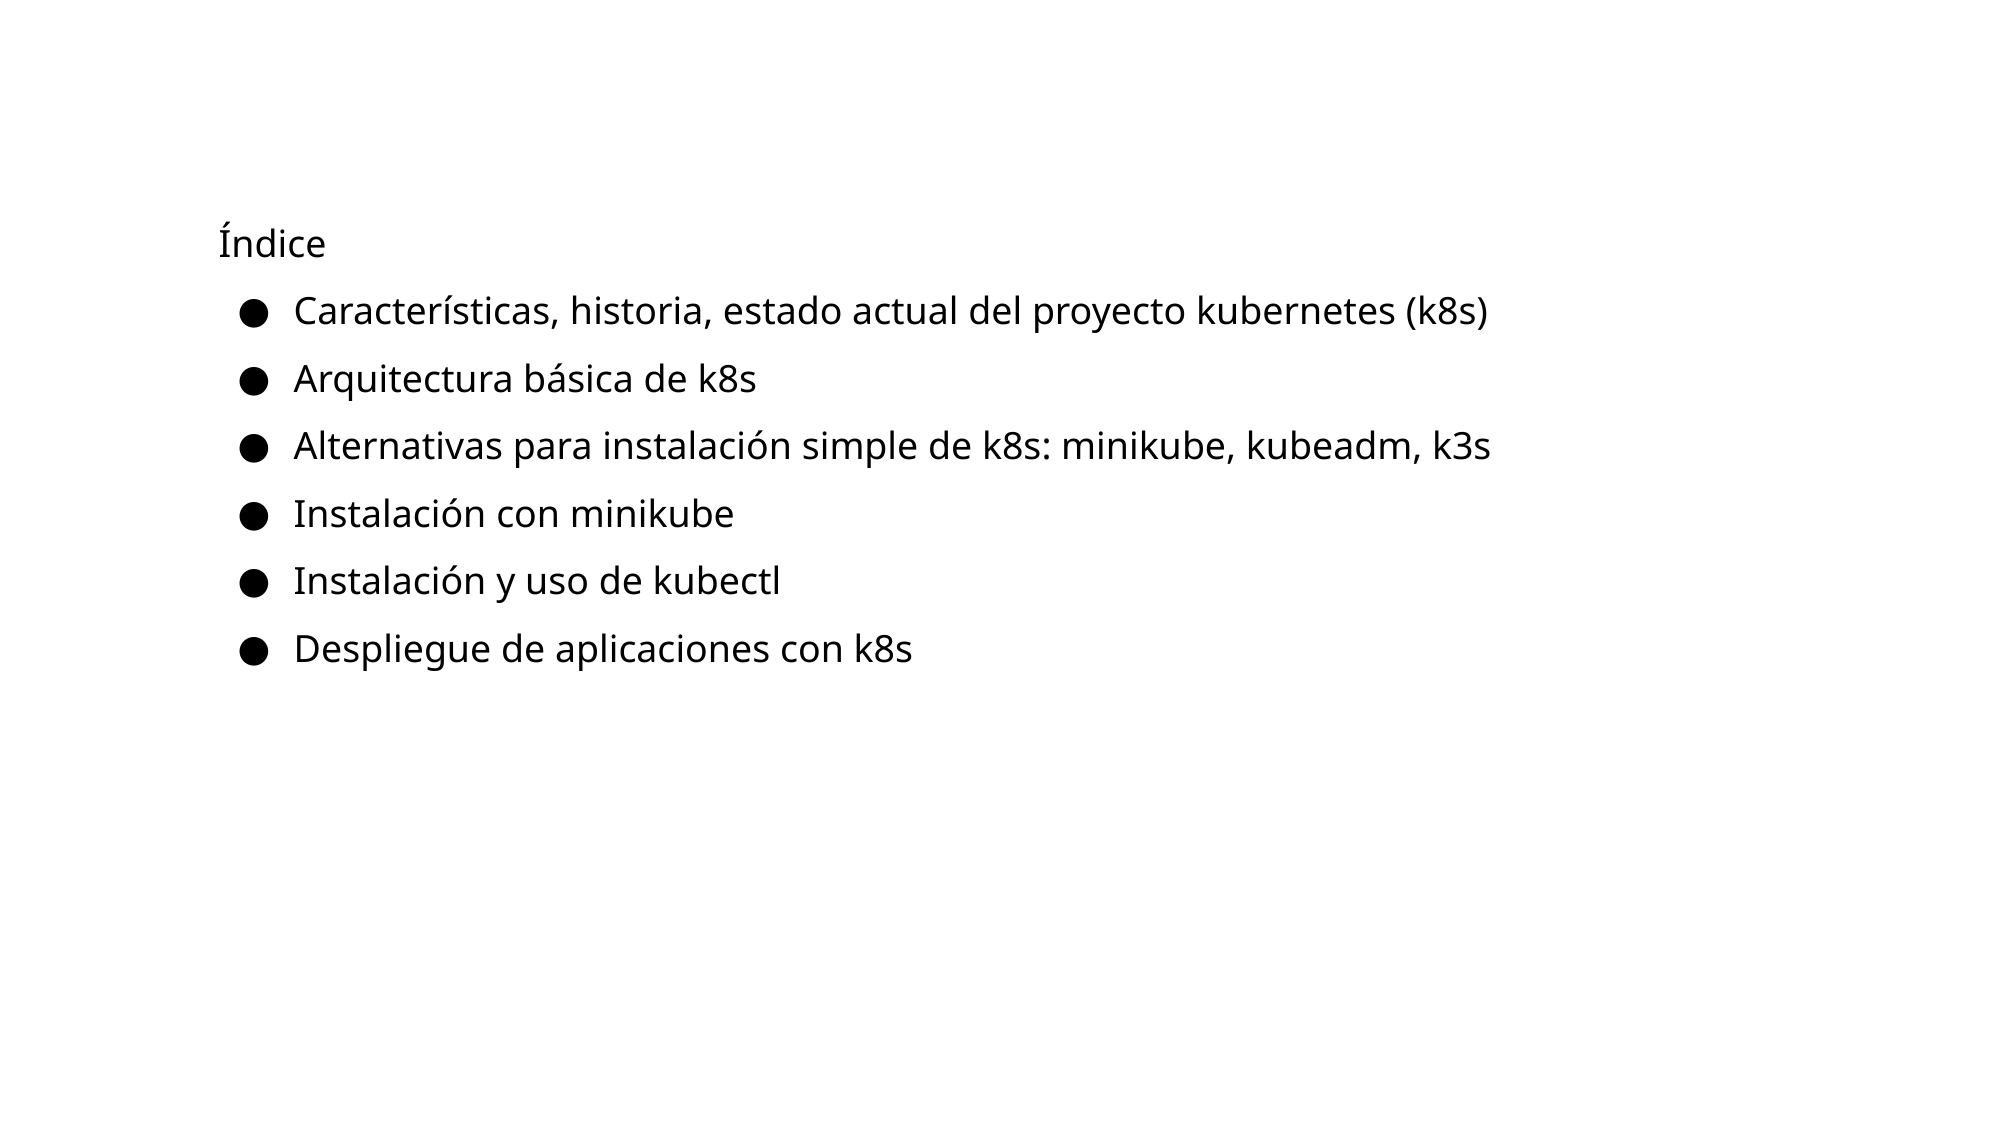

Índice
Características, historia, estado actual del proyecto kubernetes (k8s)
Arquitectura básica de k8s
Alternativas para instalación simple de k8s: minikube, kubeadm, k3s
Instalación con minikube
Instalación y uso de kubectl
Despliegue de aplicaciones con k8s